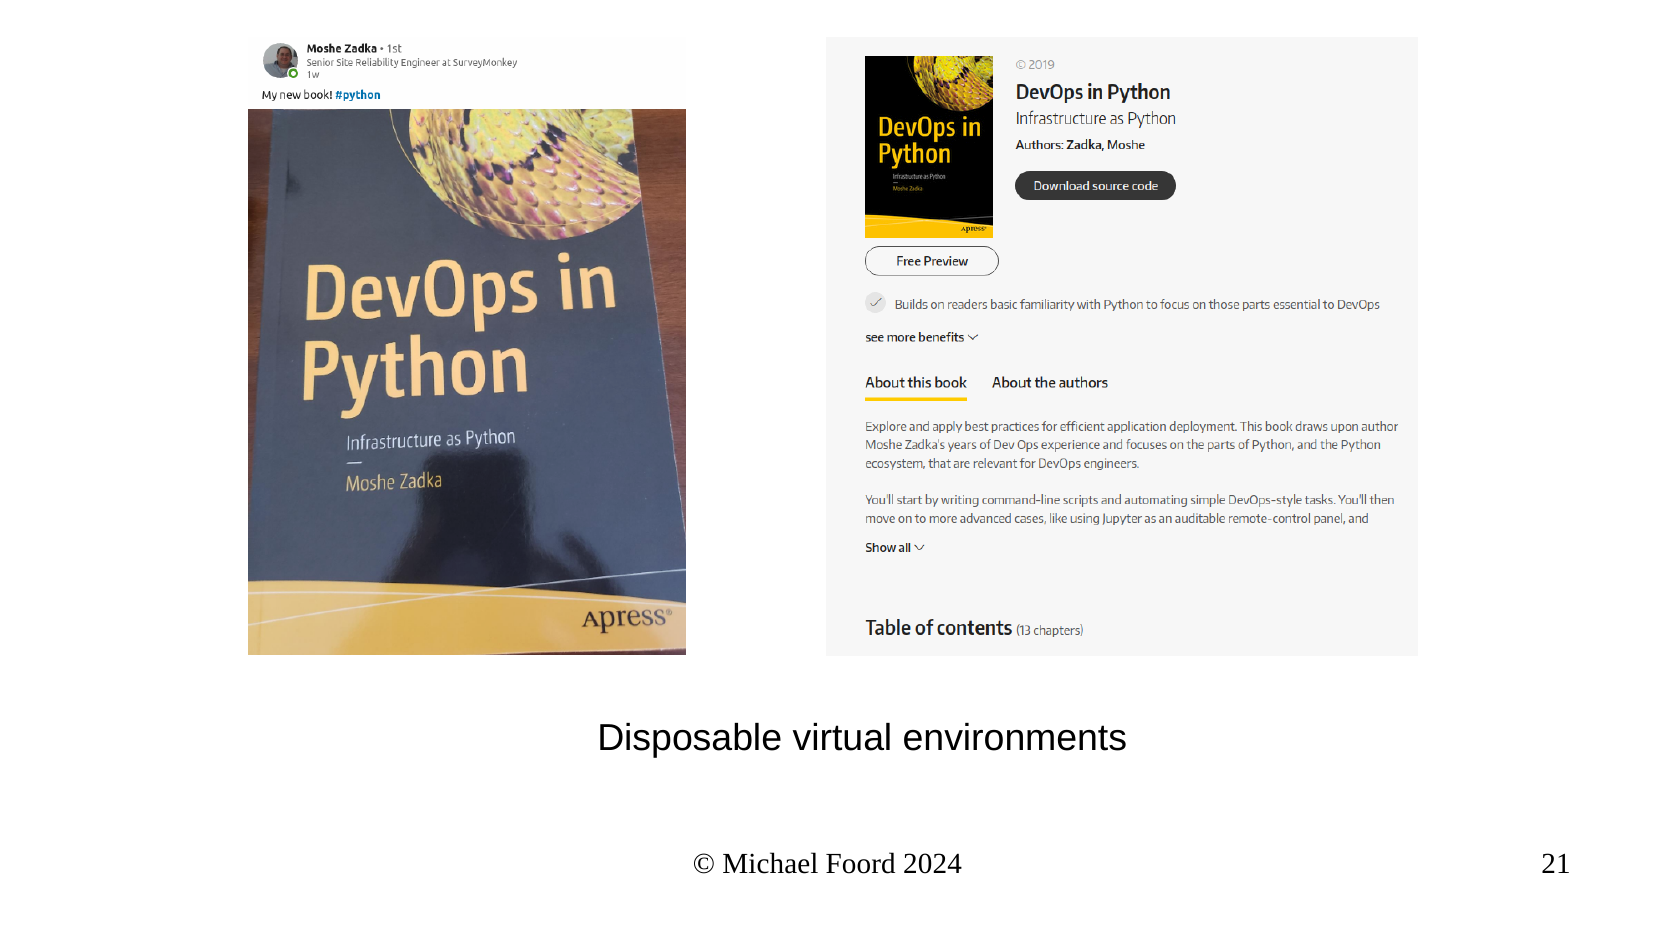

Disposable virtual environments
© Michael Foord 2024
21